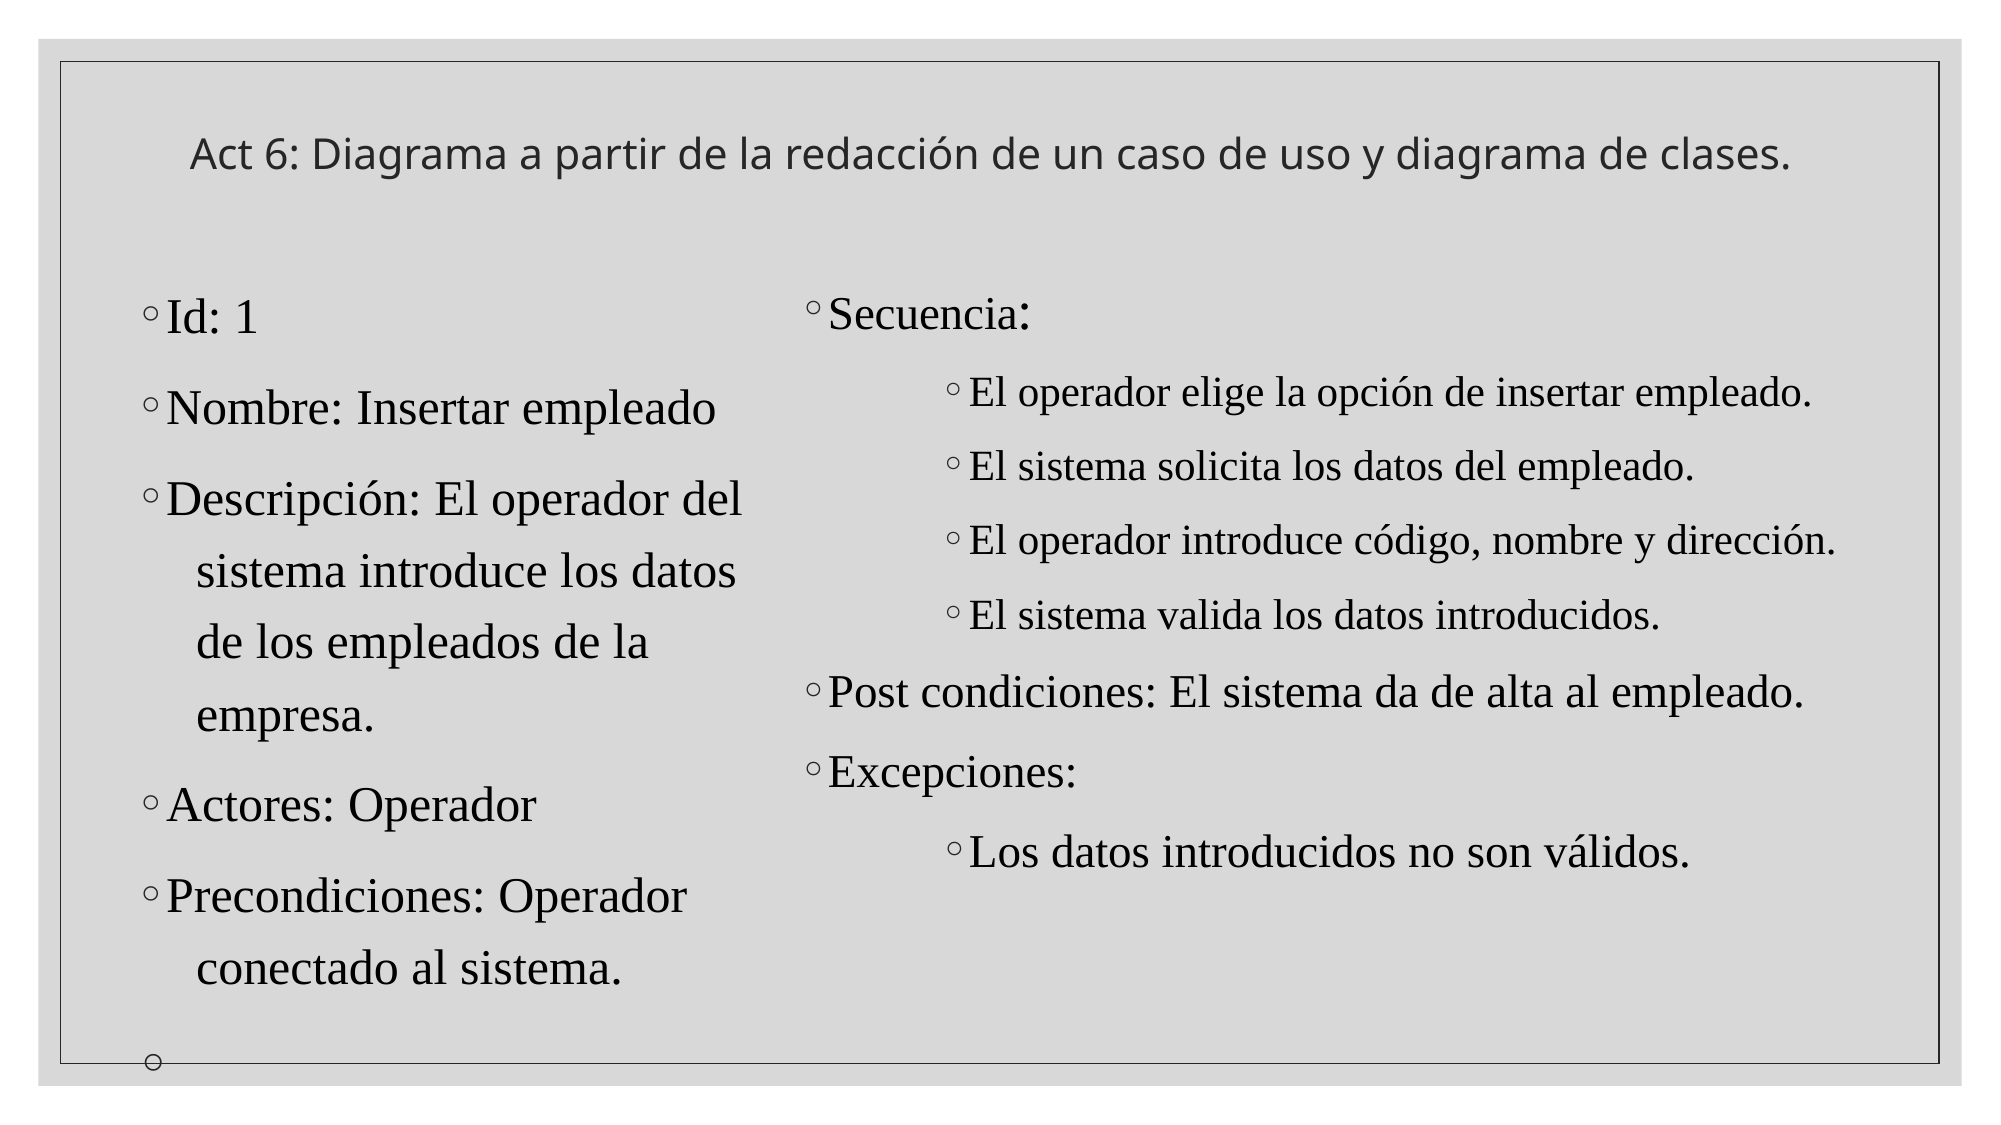

# Act 6: Diagrama a partir de la redacción de un caso de uso y diagrama de clases.
Secuencia:
El operador elige la opción de insertar empleado.
El sistema solicita los datos del empleado.
El operador introduce código, nombre y dirección.
El sistema valida los datos introducidos.
Post condiciones: El sistema da de alta al empleado.
Excepciones:
Los datos introducidos no son válidos.
Id: 1
Nombre: Insertar empleado
Descripción: El operador del sistema introduce los datos de los empleados de la empresa.
Actores: Operador
Precondiciones: Operador conectado al sistema.